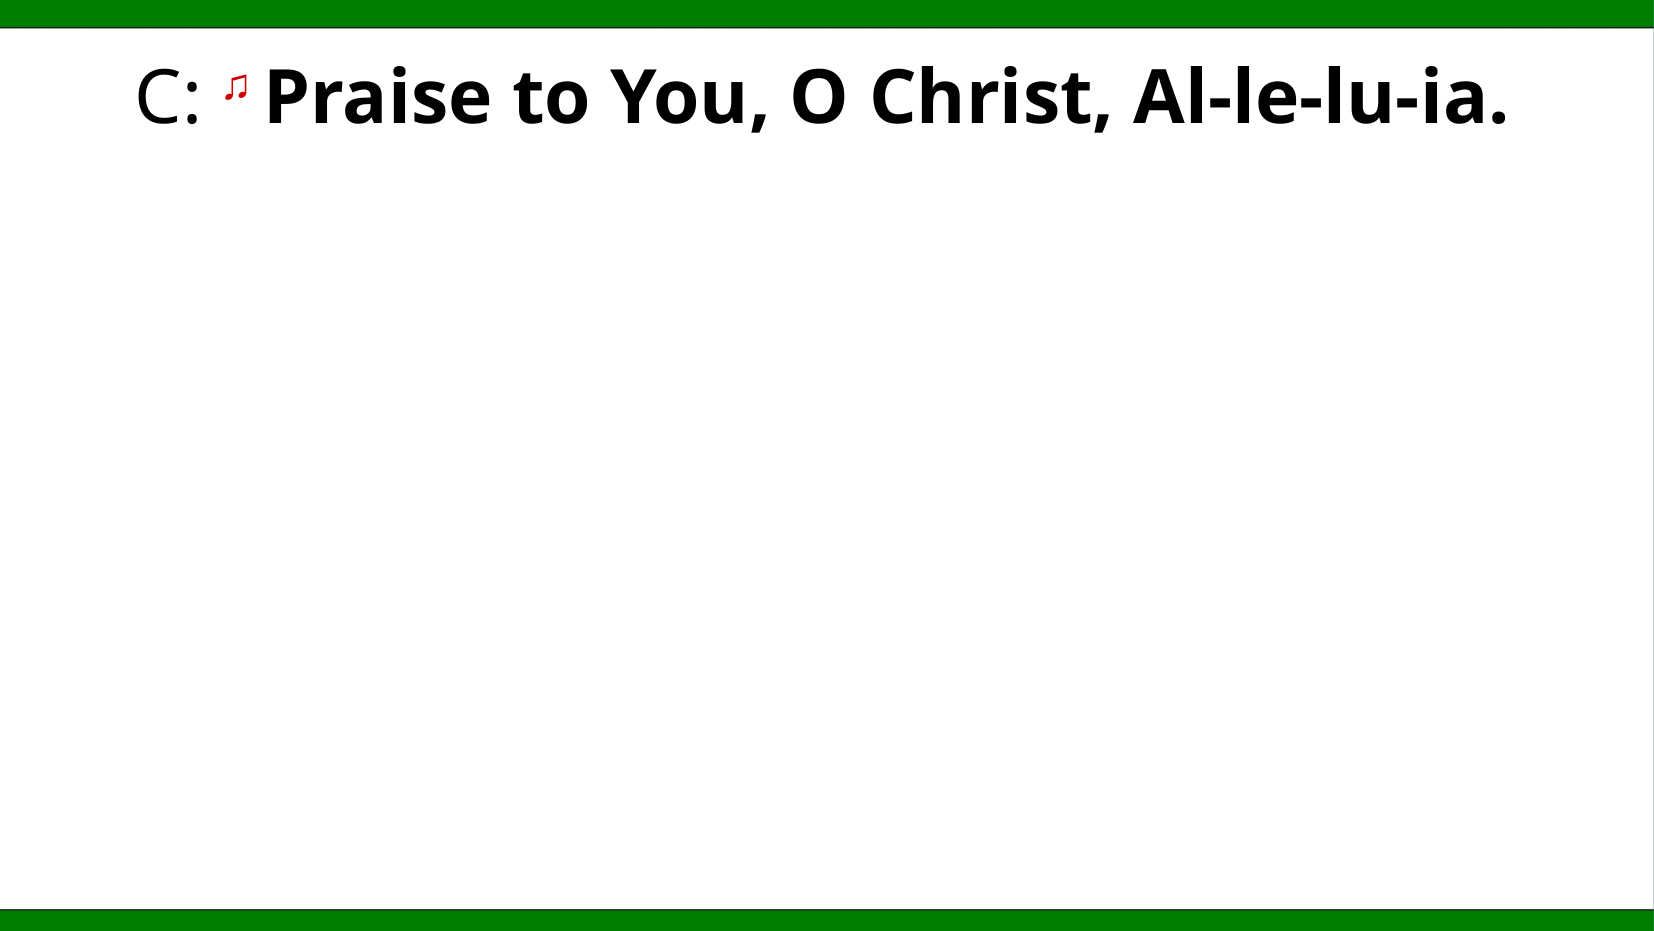

C: ♫ Praise to You, O Christ, Al-le-lu-ia.